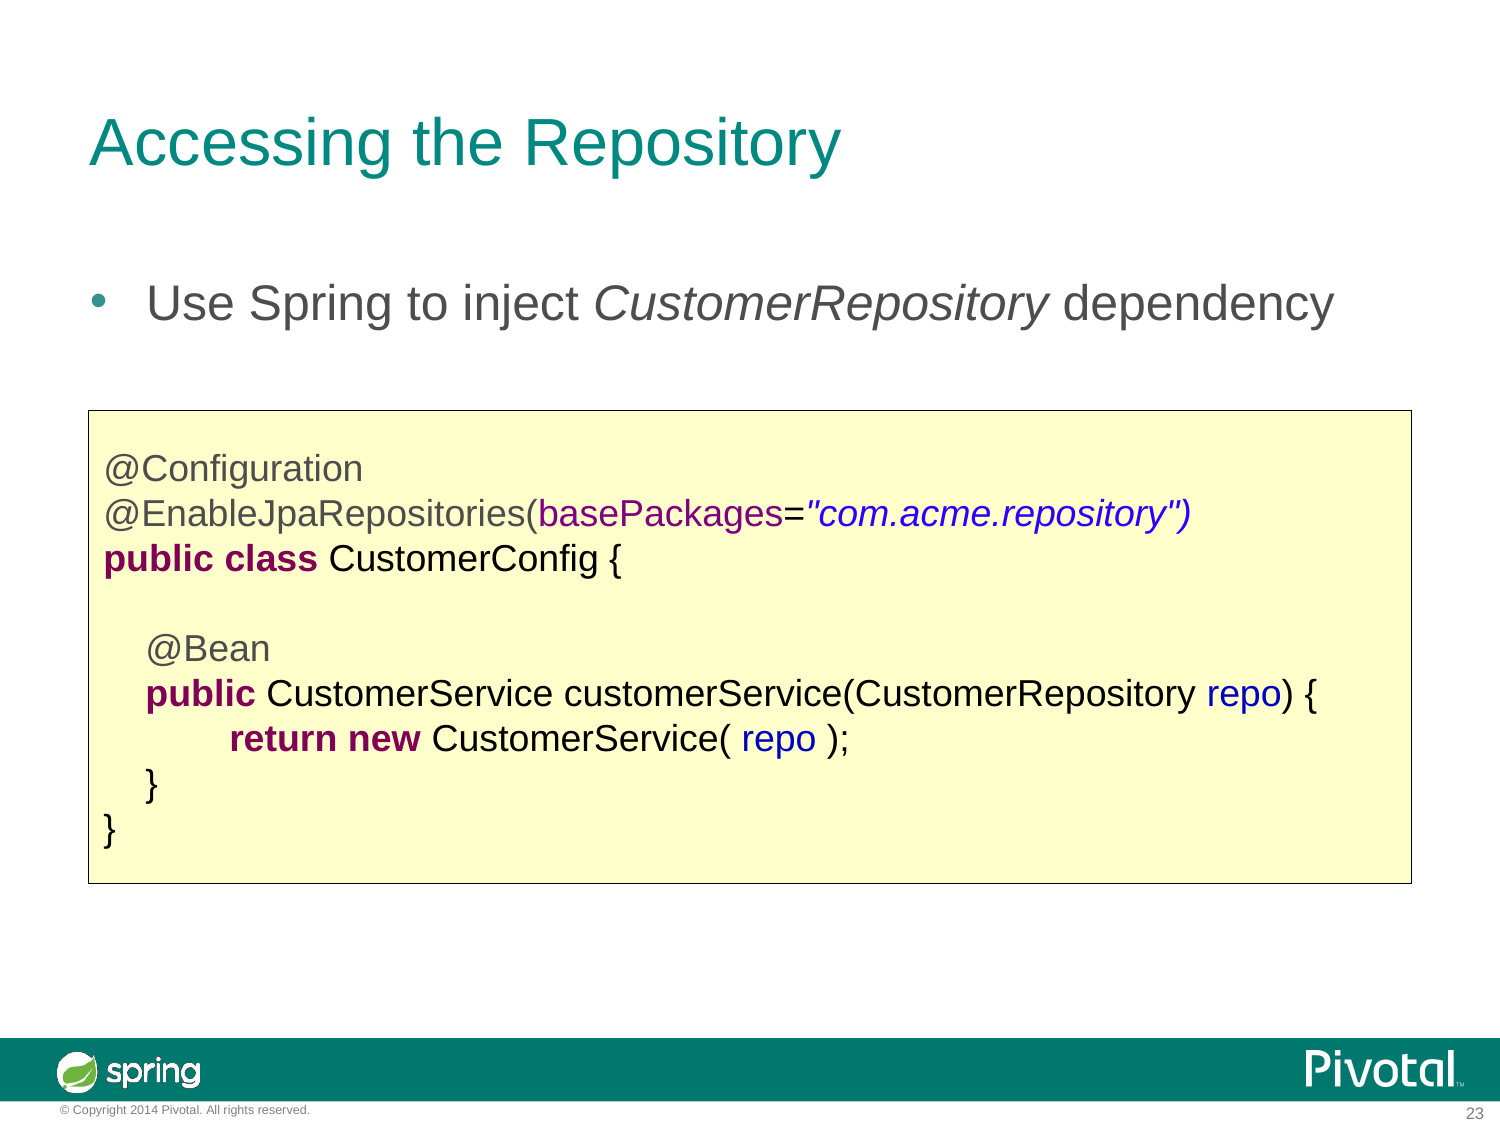

# Accessing the Repository
Use Spring to inject CustomerRepository dependency
@Configuration
@EnableJpaRepositories(basePackages="com.acme.repository")
public class CustomerConfig {
 @Bean
 public CustomerService customerService(CustomerRepository repo) {
 return new CustomerService( repo );
 }
}